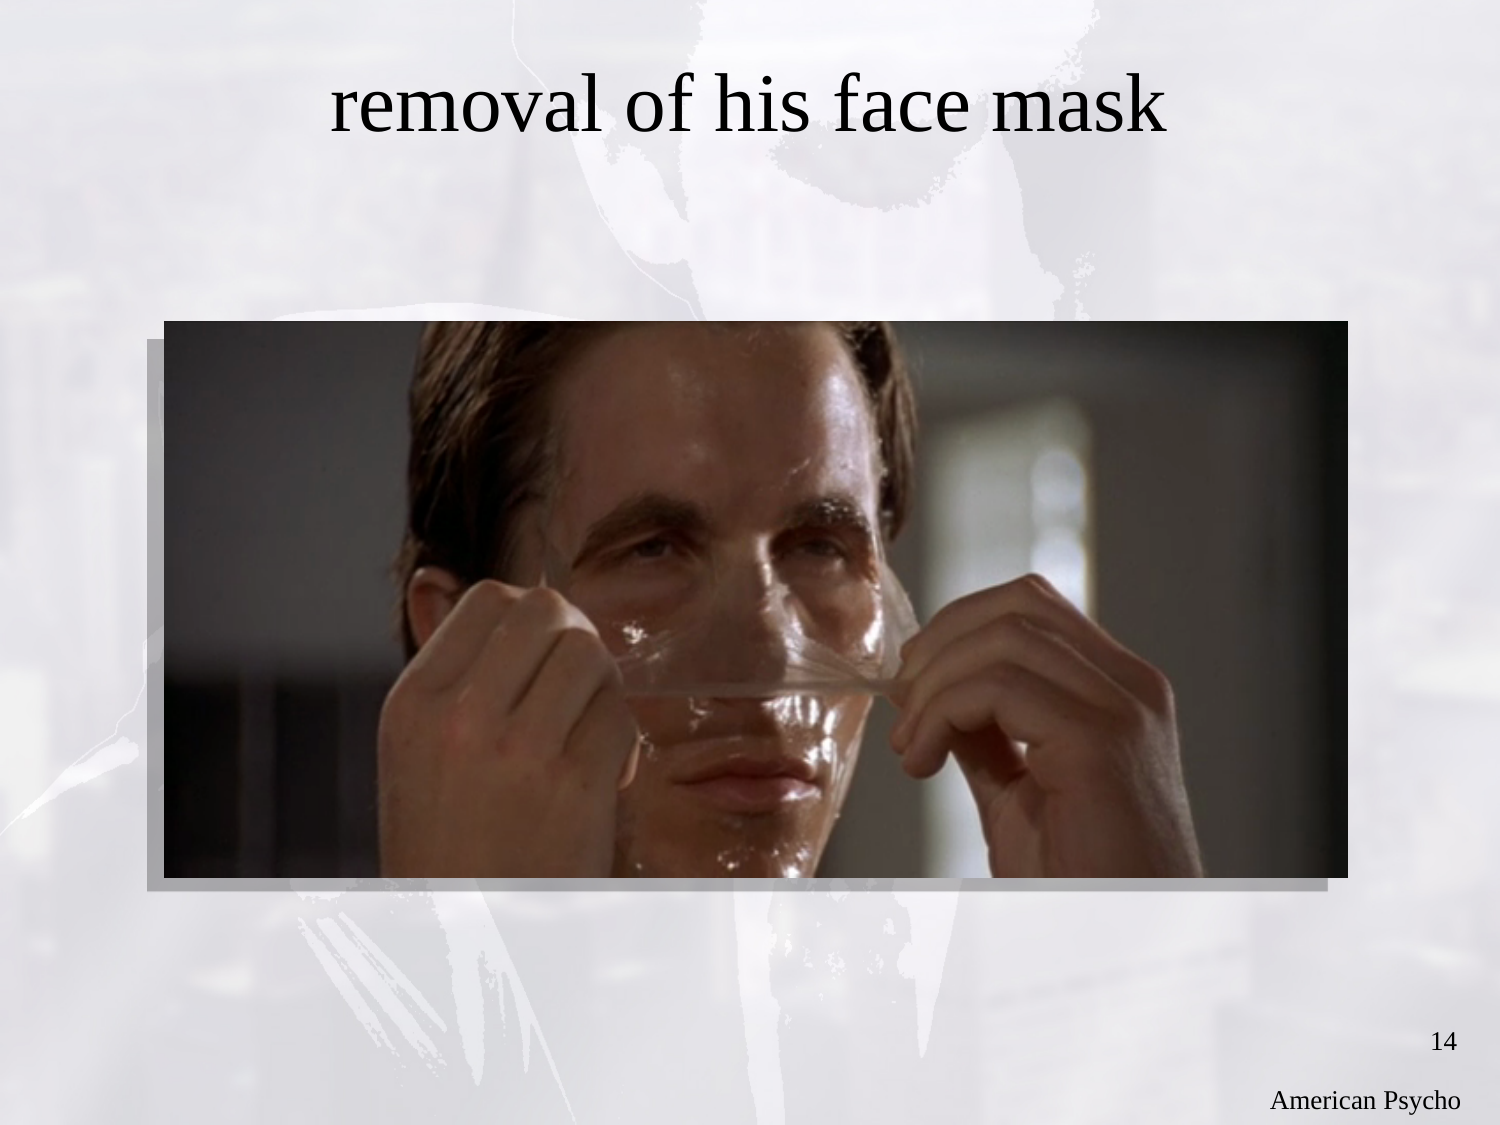

# removal of his face mask
14
American Psycho